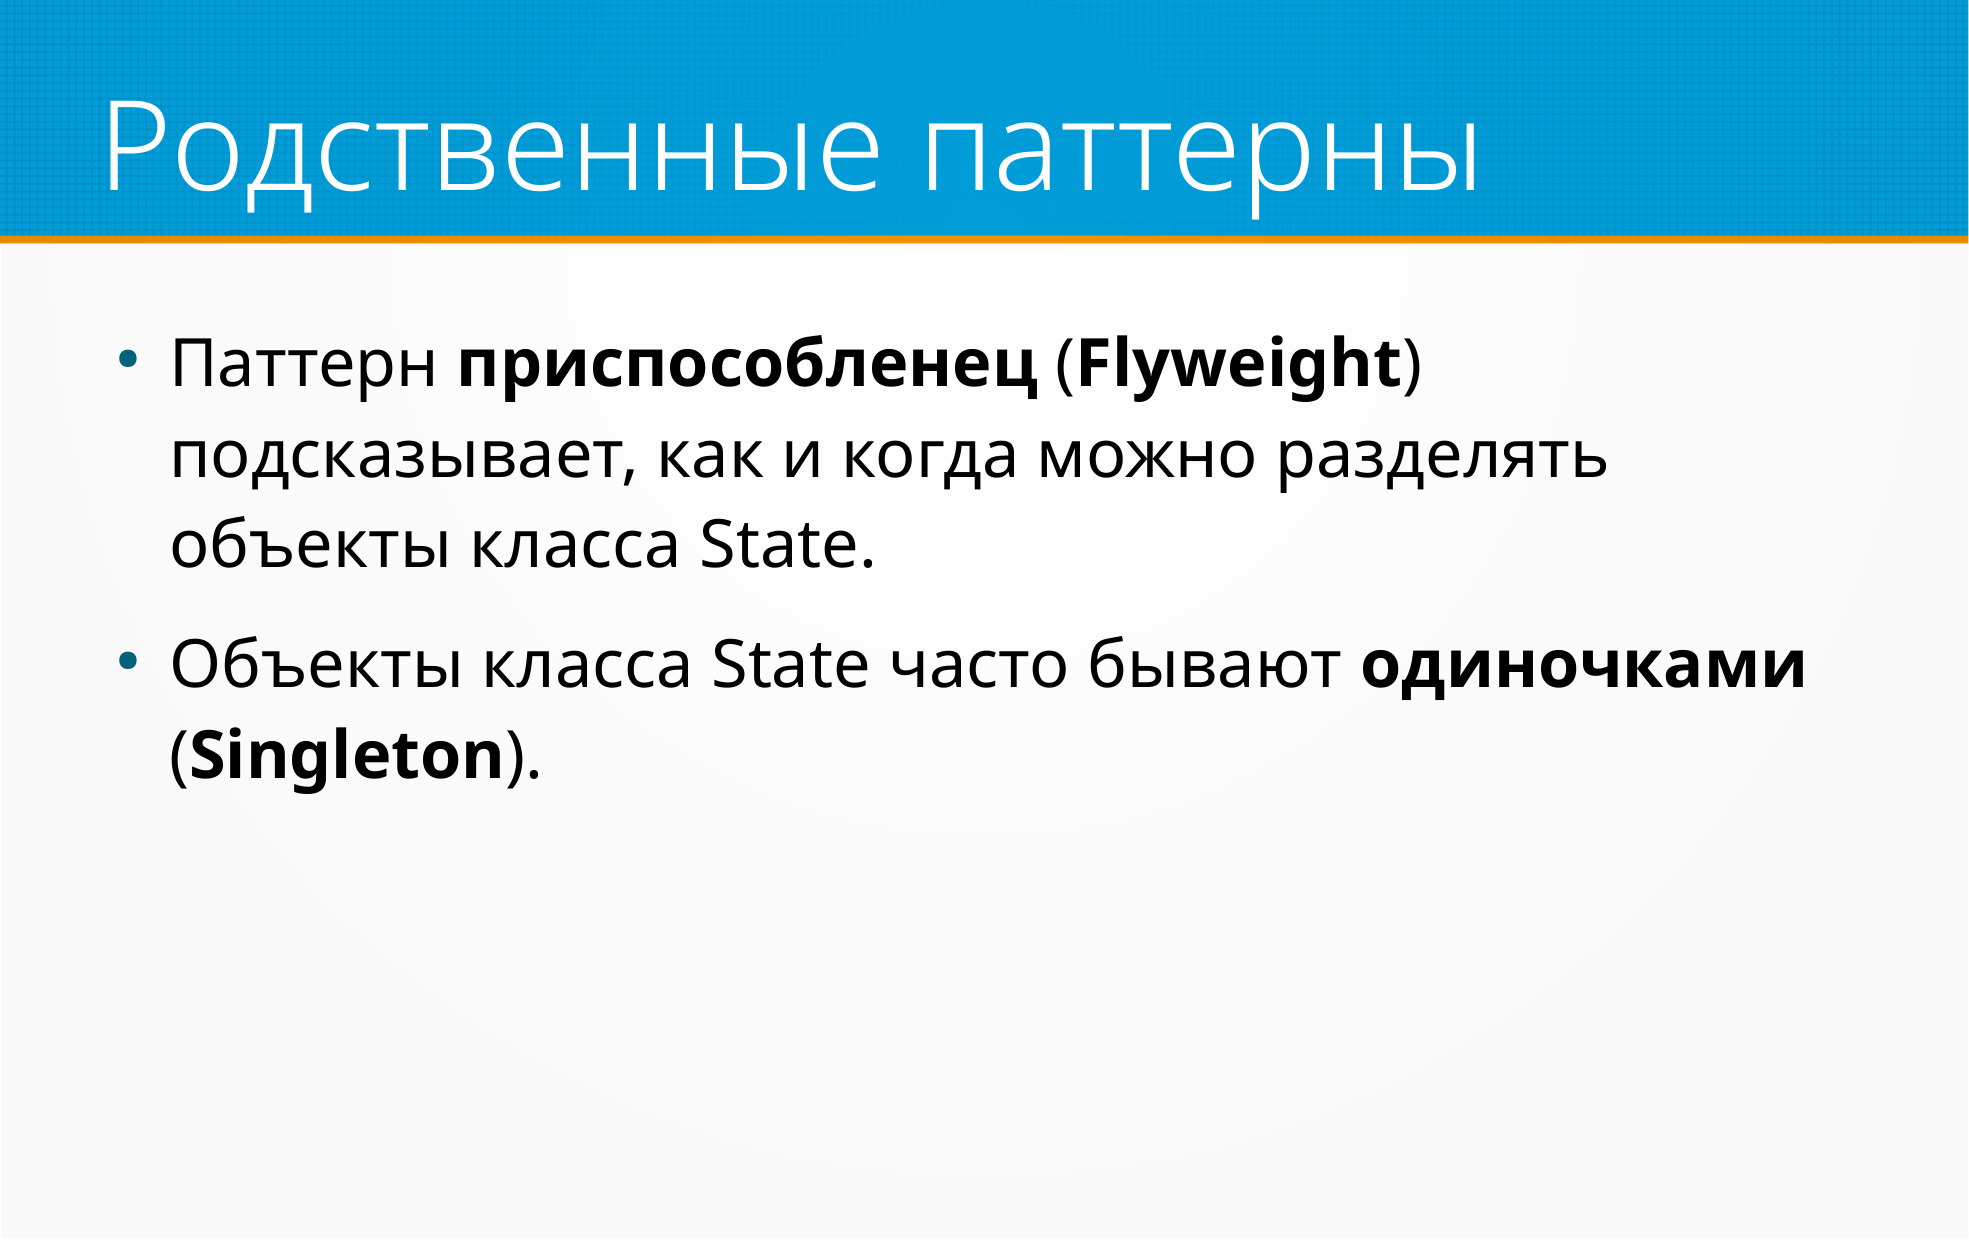

# Родственные паттерны
Паттерн приспособленец (Flyweight) подсказывает, как и когда можно разделять объекты класса State.
Объекты класса State часто бывают одиночками (Singleton).